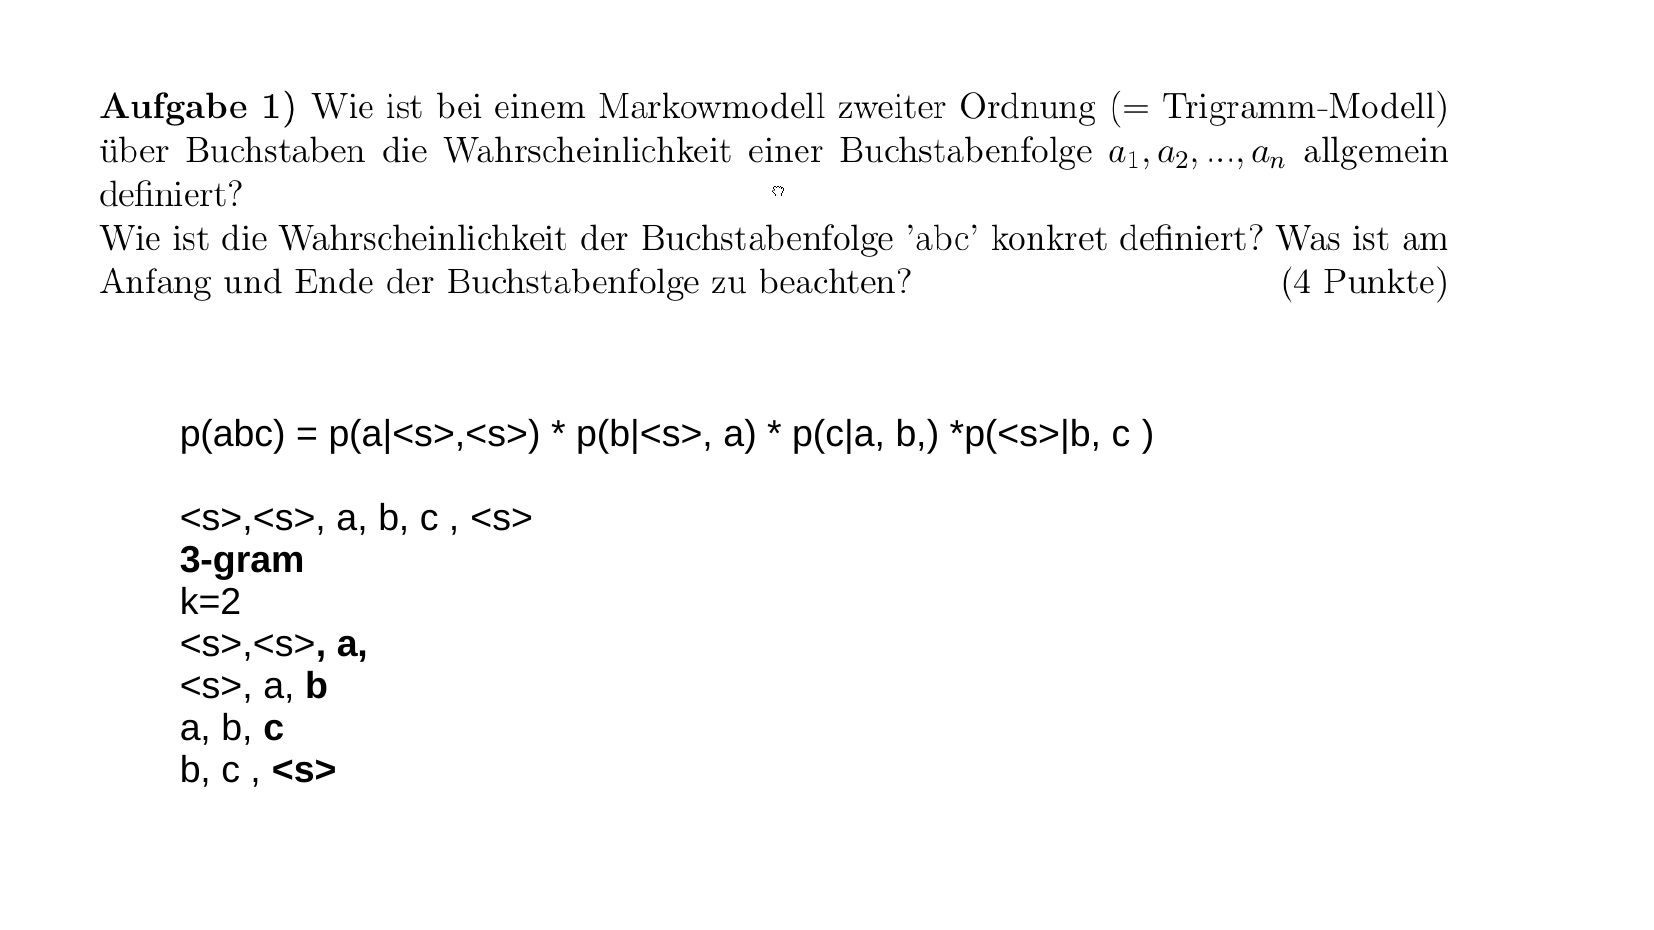

p(abc) = p(a|<s>,<s>) * p(b|<s>, a) * p(c|a, b,) *p(<s>|b, c )
<s>,<s>, a, b, c , <s>
3-gram
k=2
<s>,<s>, a,
<s>, a, b
a, b, c
b, c , <s>